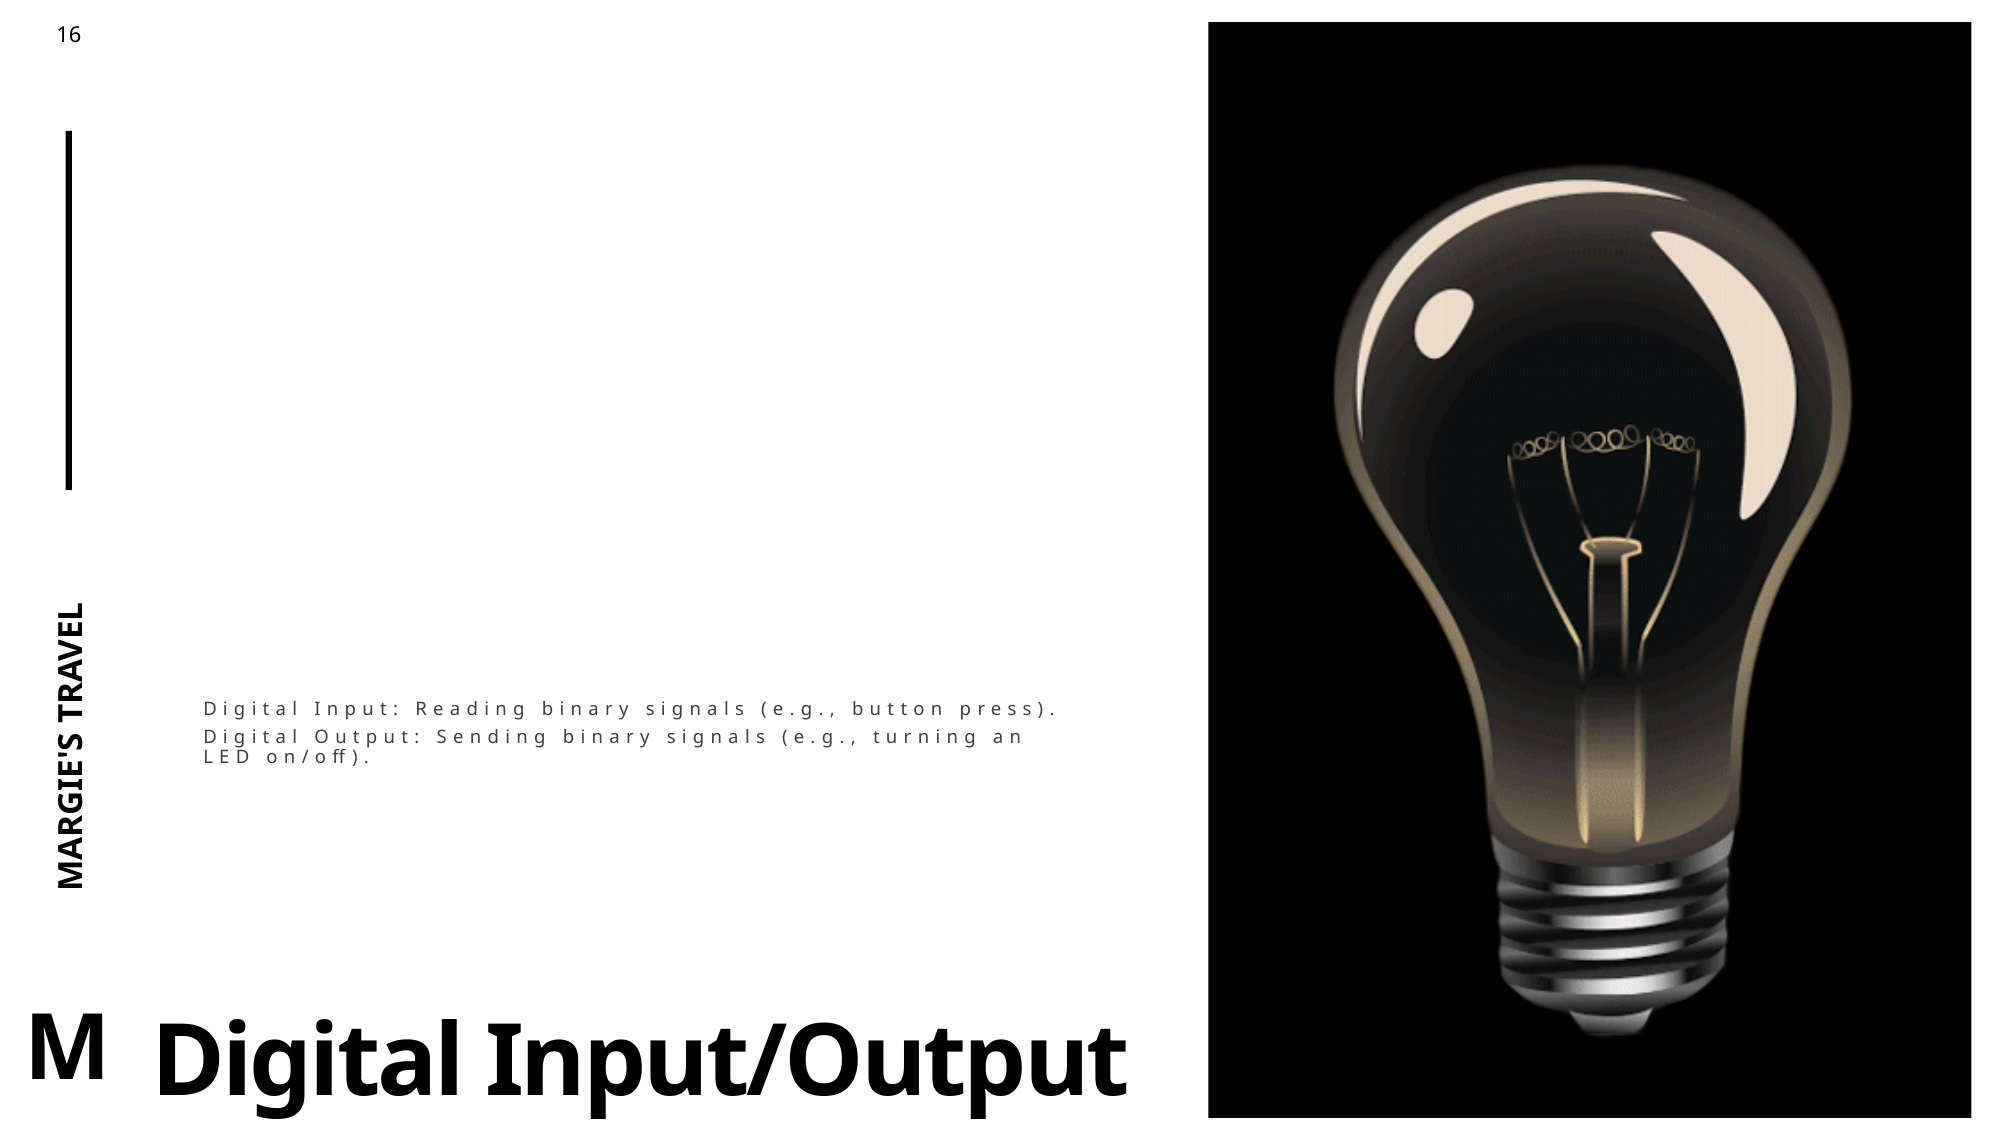

# Digital Input/Output
Digital Input: Reading binary signals (e.g., button press).
Digital Output: Sending binary signals (e.g., turning an LED on/off).